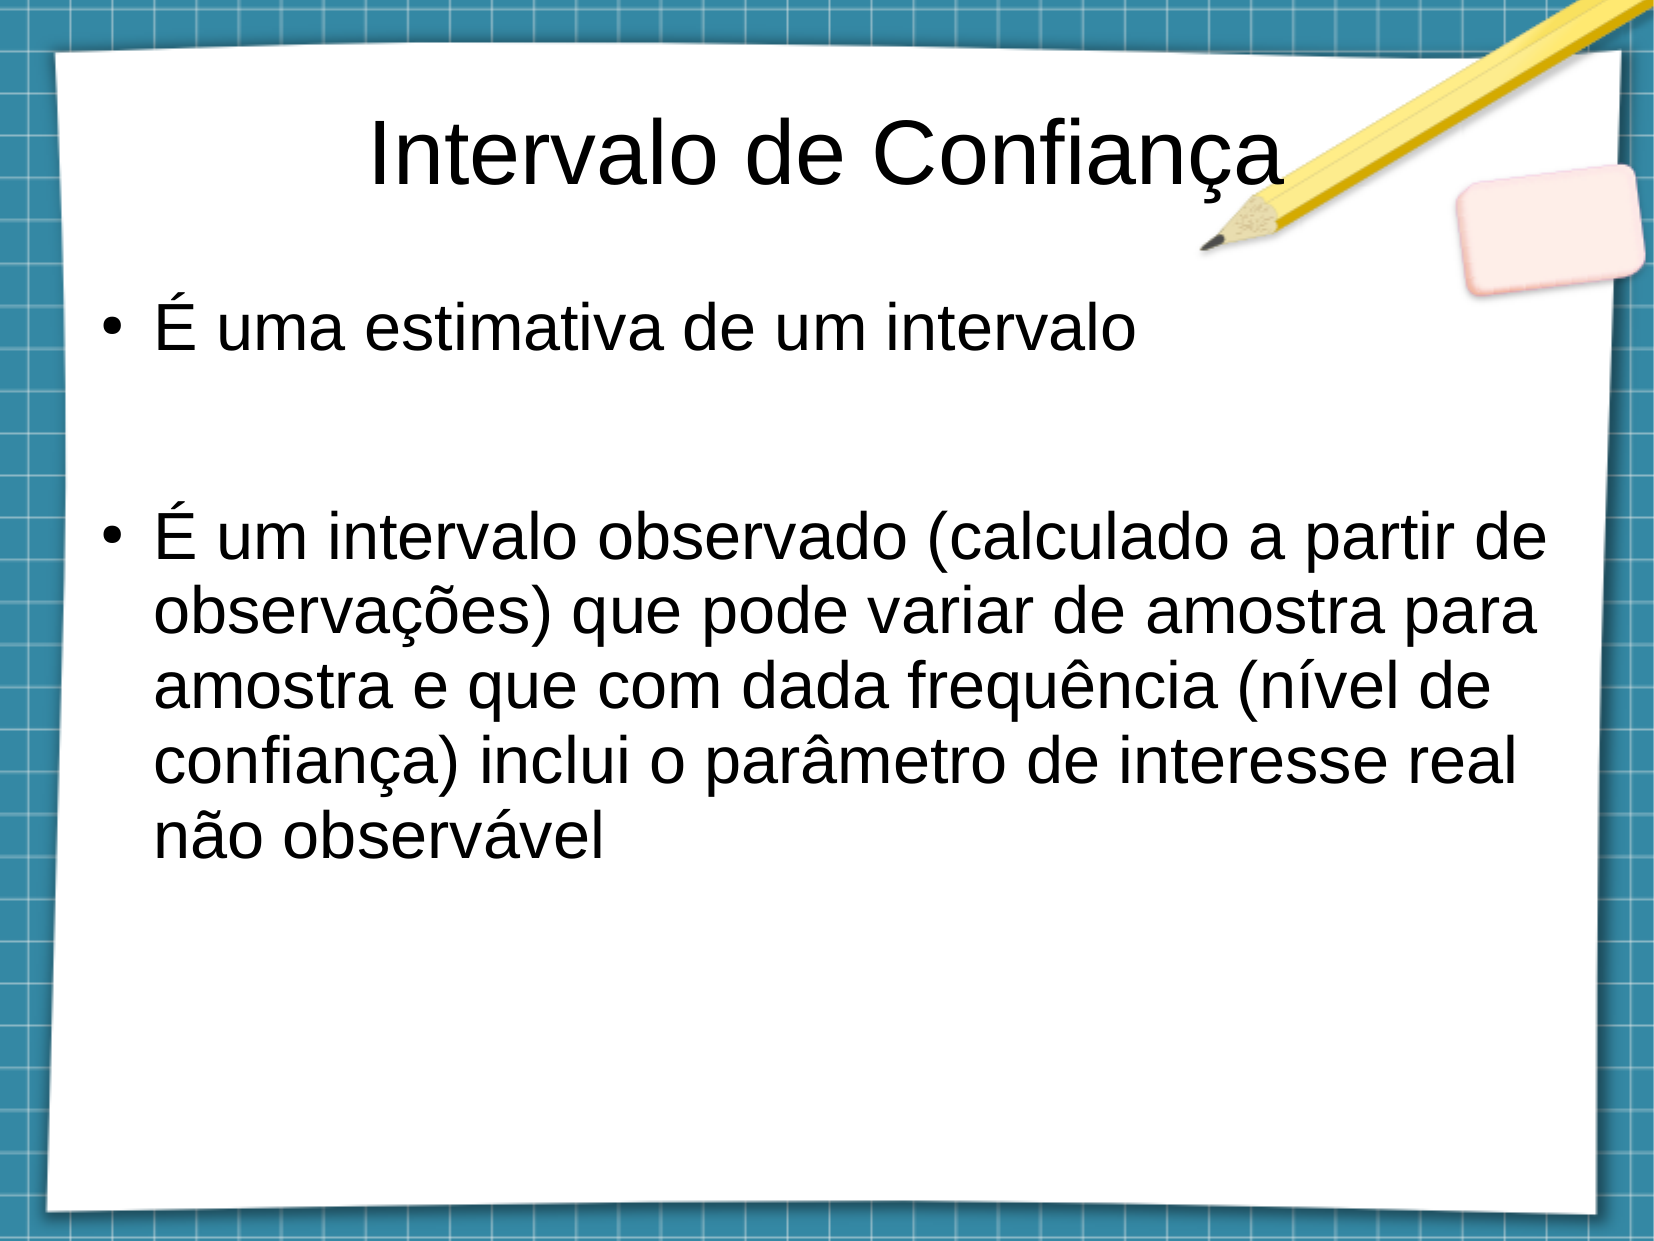

# Intervalo de Confiança
É uma estimativa de um intervalo
É um intervalo observado (calculado a partir de observações) que pode variar de amostra para amostra e que com dada frequência (nível de confiança) inclui o parâmetro de interesse real não observável